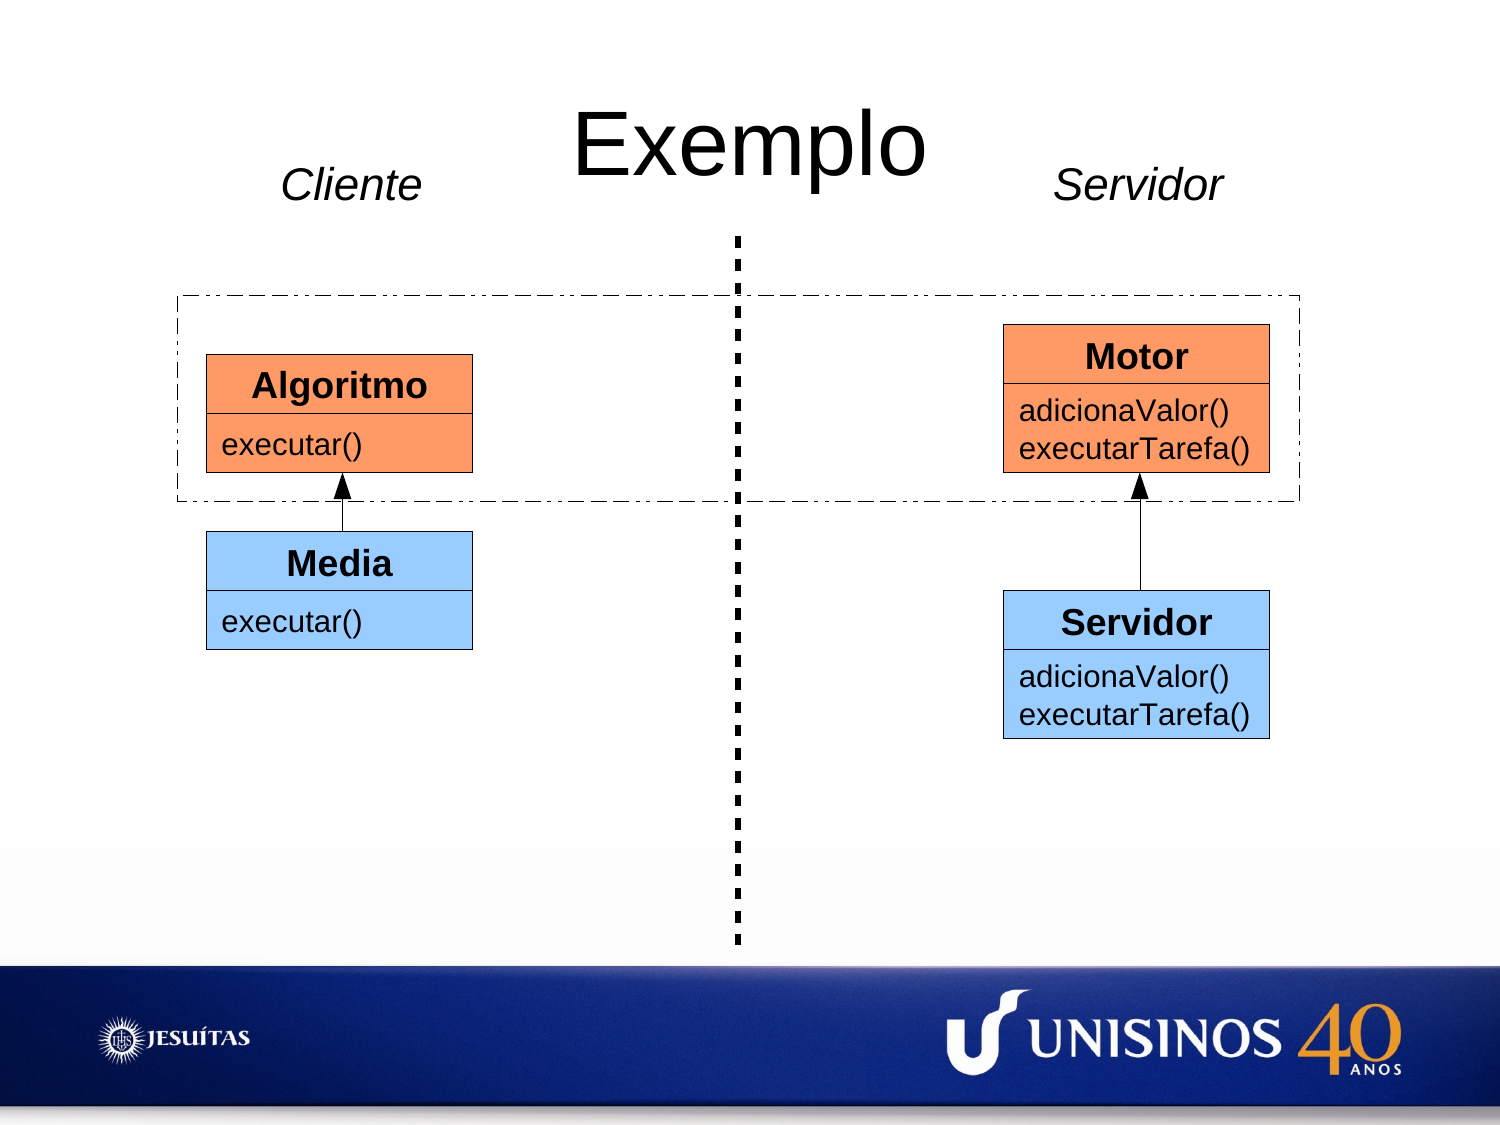

# Exemplo
Cliente
Servidor
Motor
Algoritmo
adicionaValor()
executarTarefa()
executar()
Media
Media
executar()
Servidor
adicionaValor()
executarTarefa()